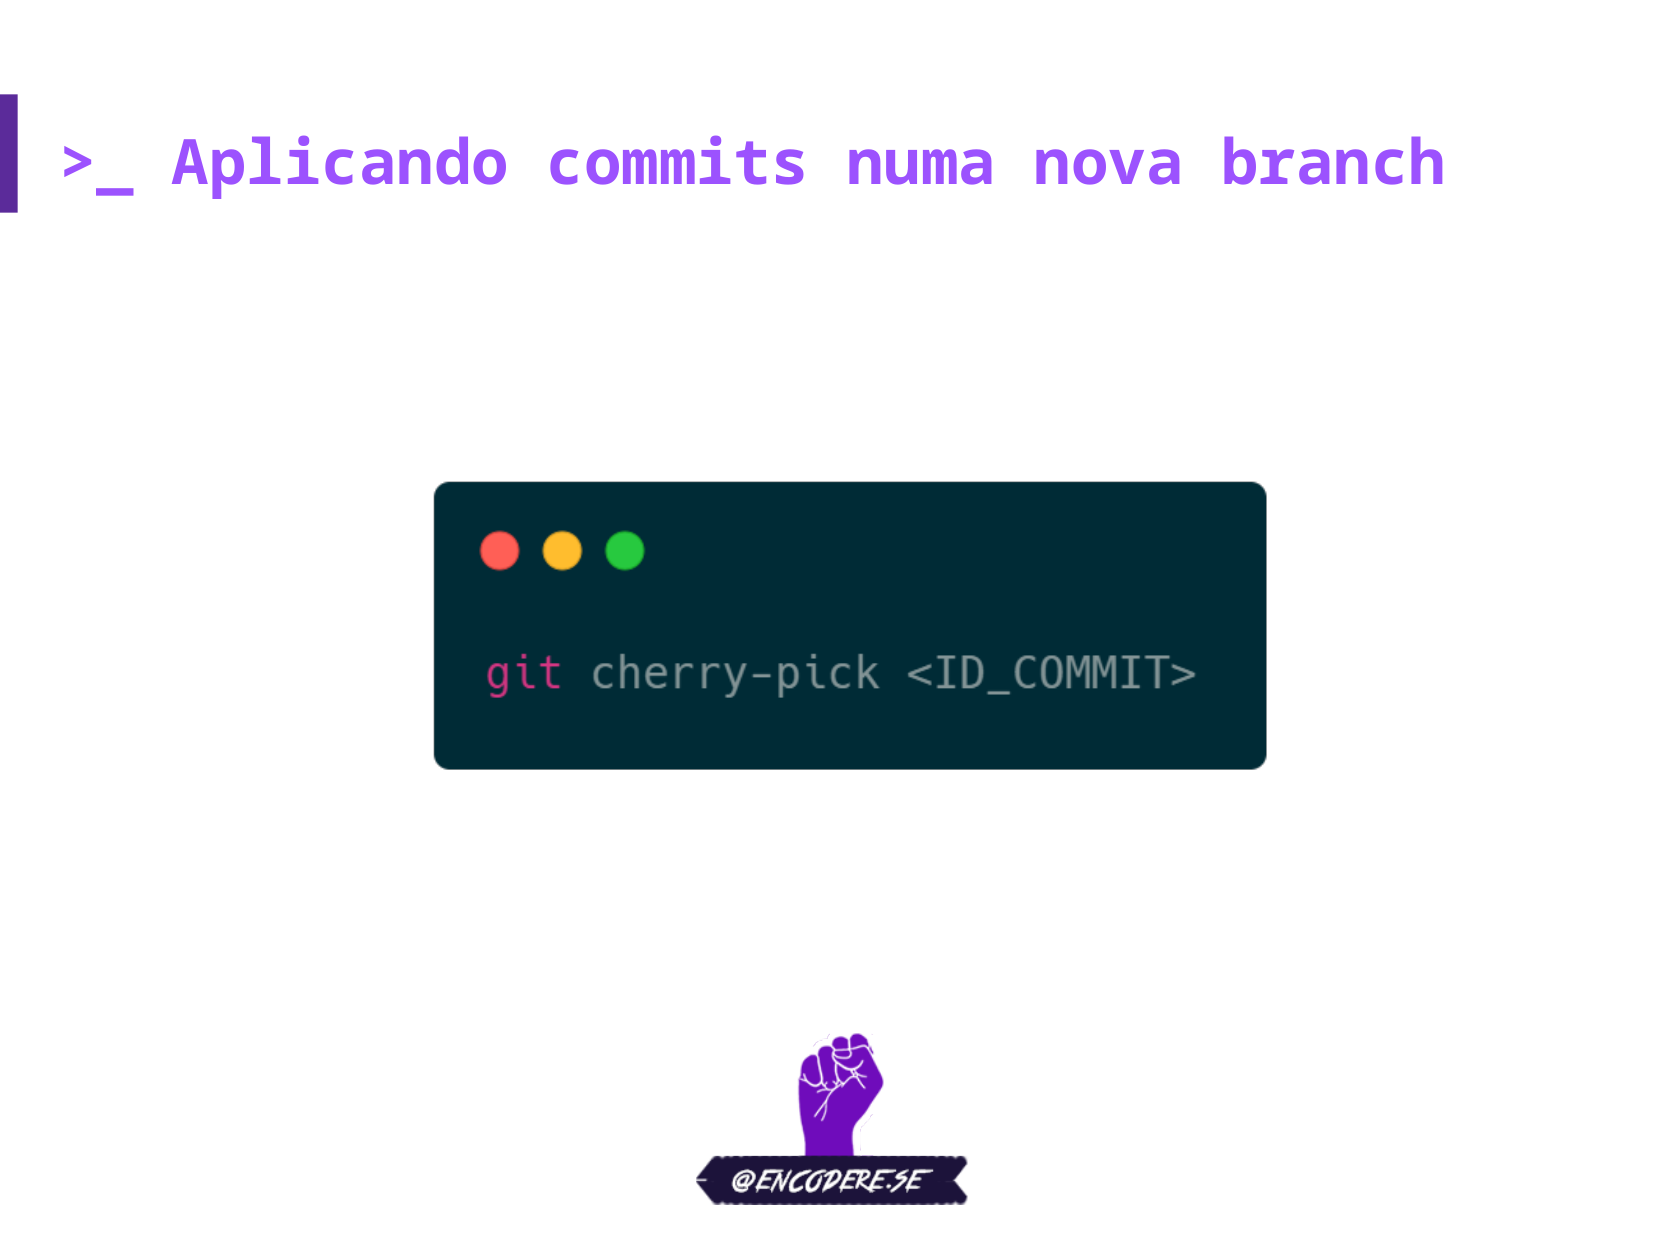

# >_ Aplicando commits numa nova branch